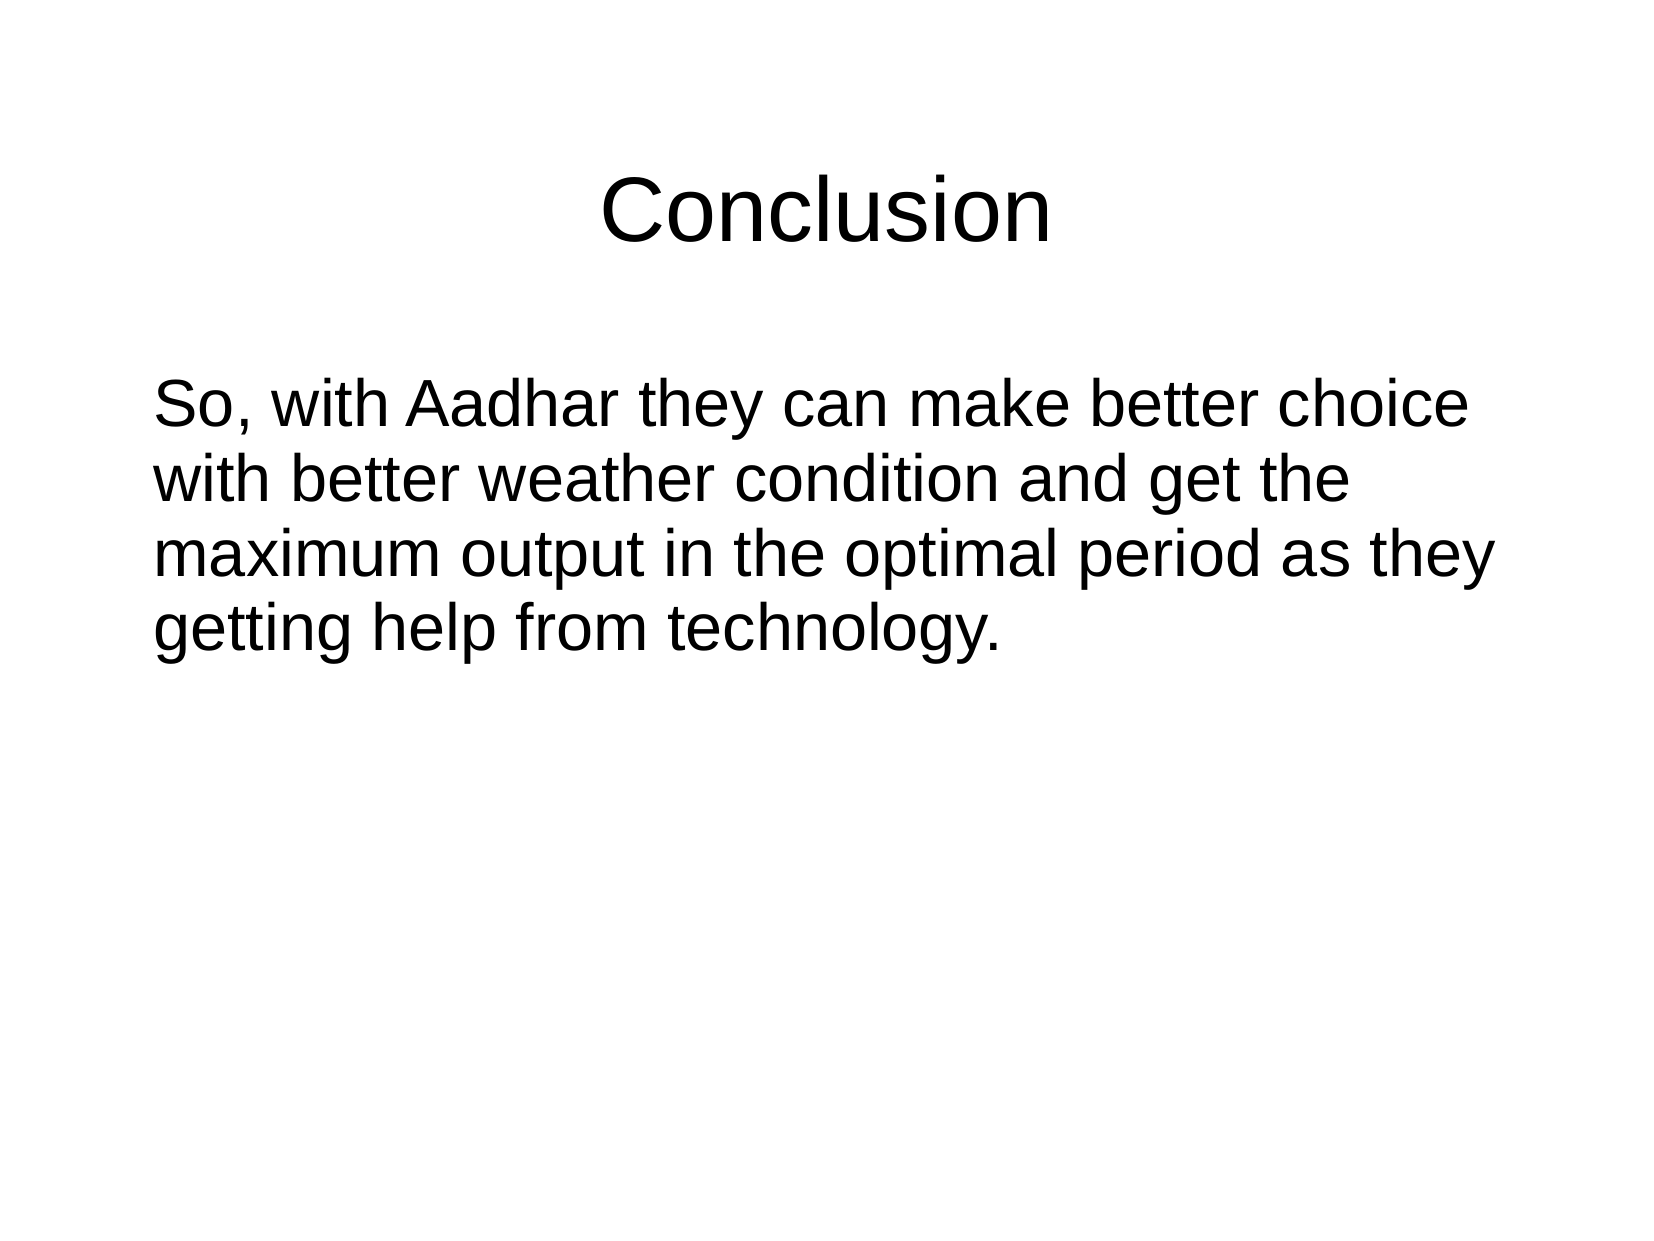

# Conclusion
So, with Aadhar they can make better choice with better weather condition and get the maximum output in the optimal period as they getting help from technology.